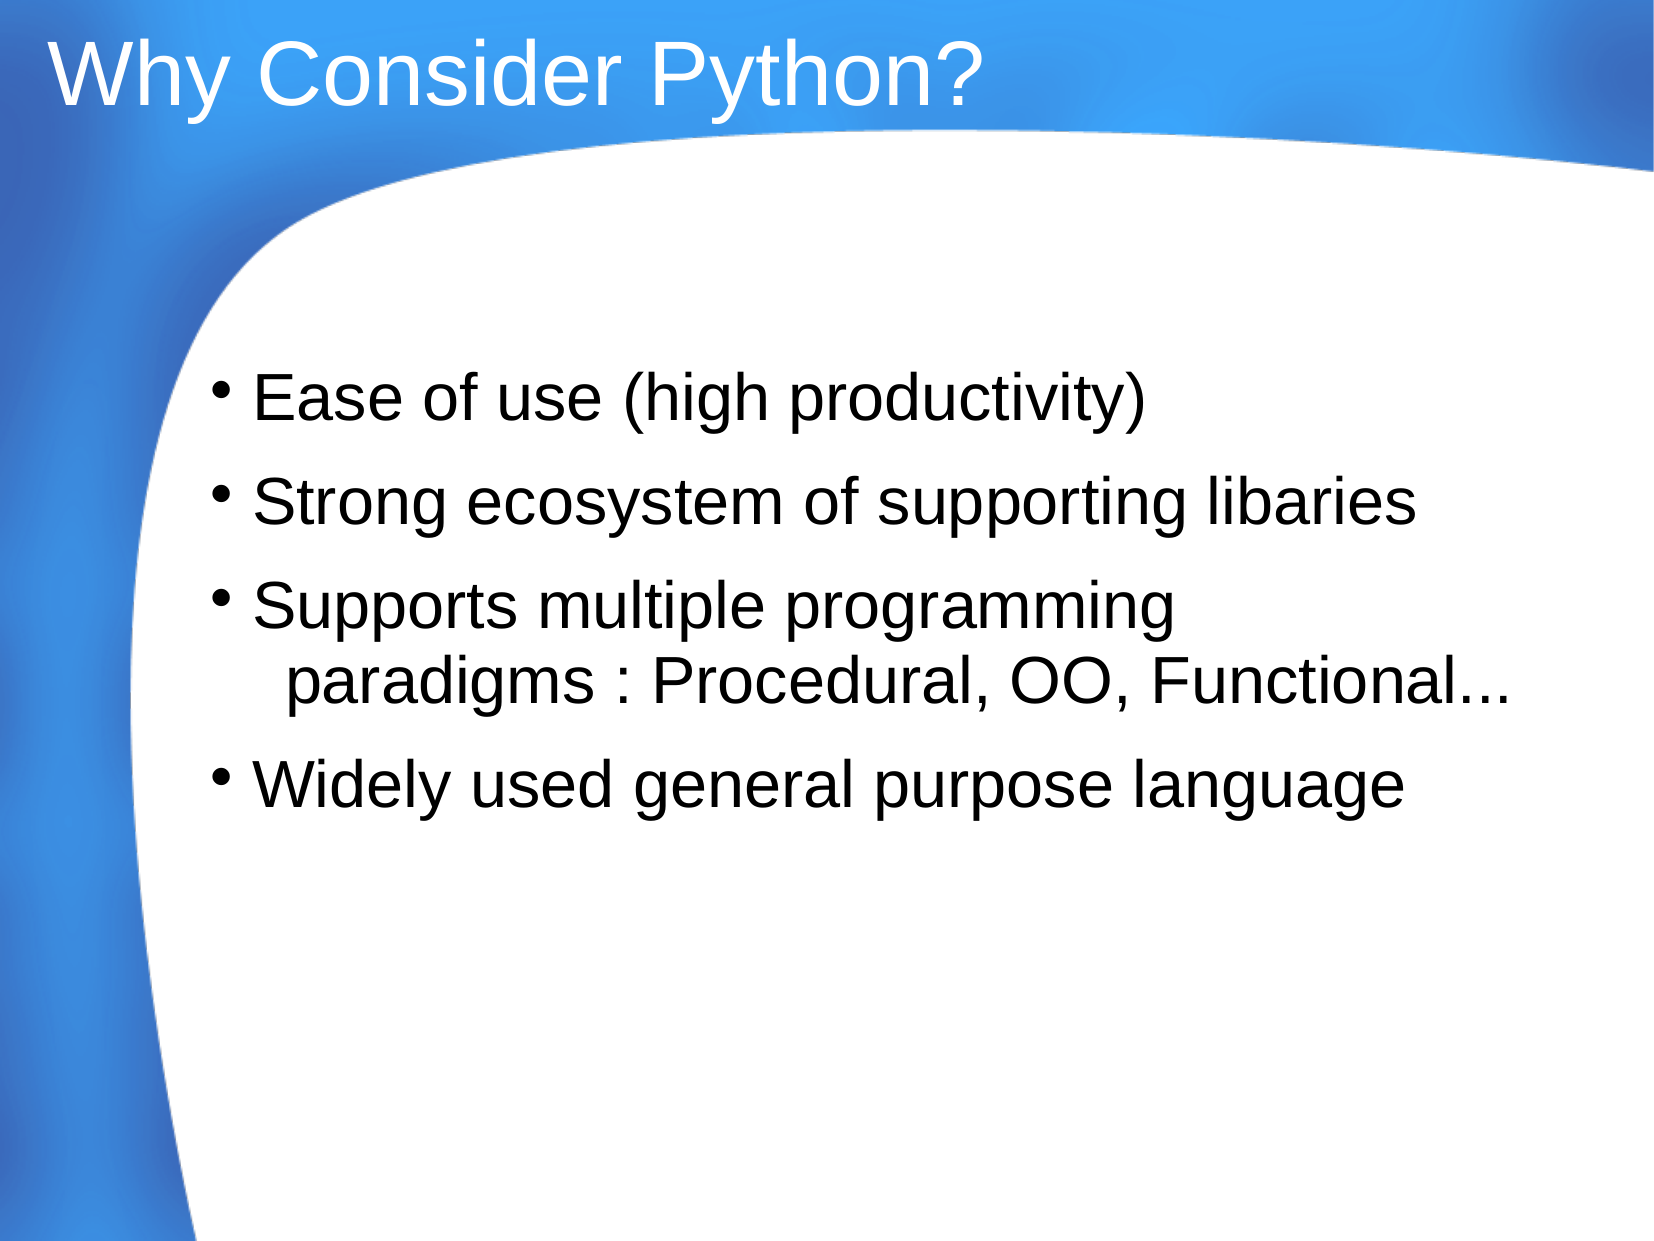

# Why Consider Python?
 Ease of use (high productivity)
 Strong ecosystem of supporting libaries
 Supports multiple programming 				 	paradigms : Procedural, OO, Functional...
 Widely used general purpose language